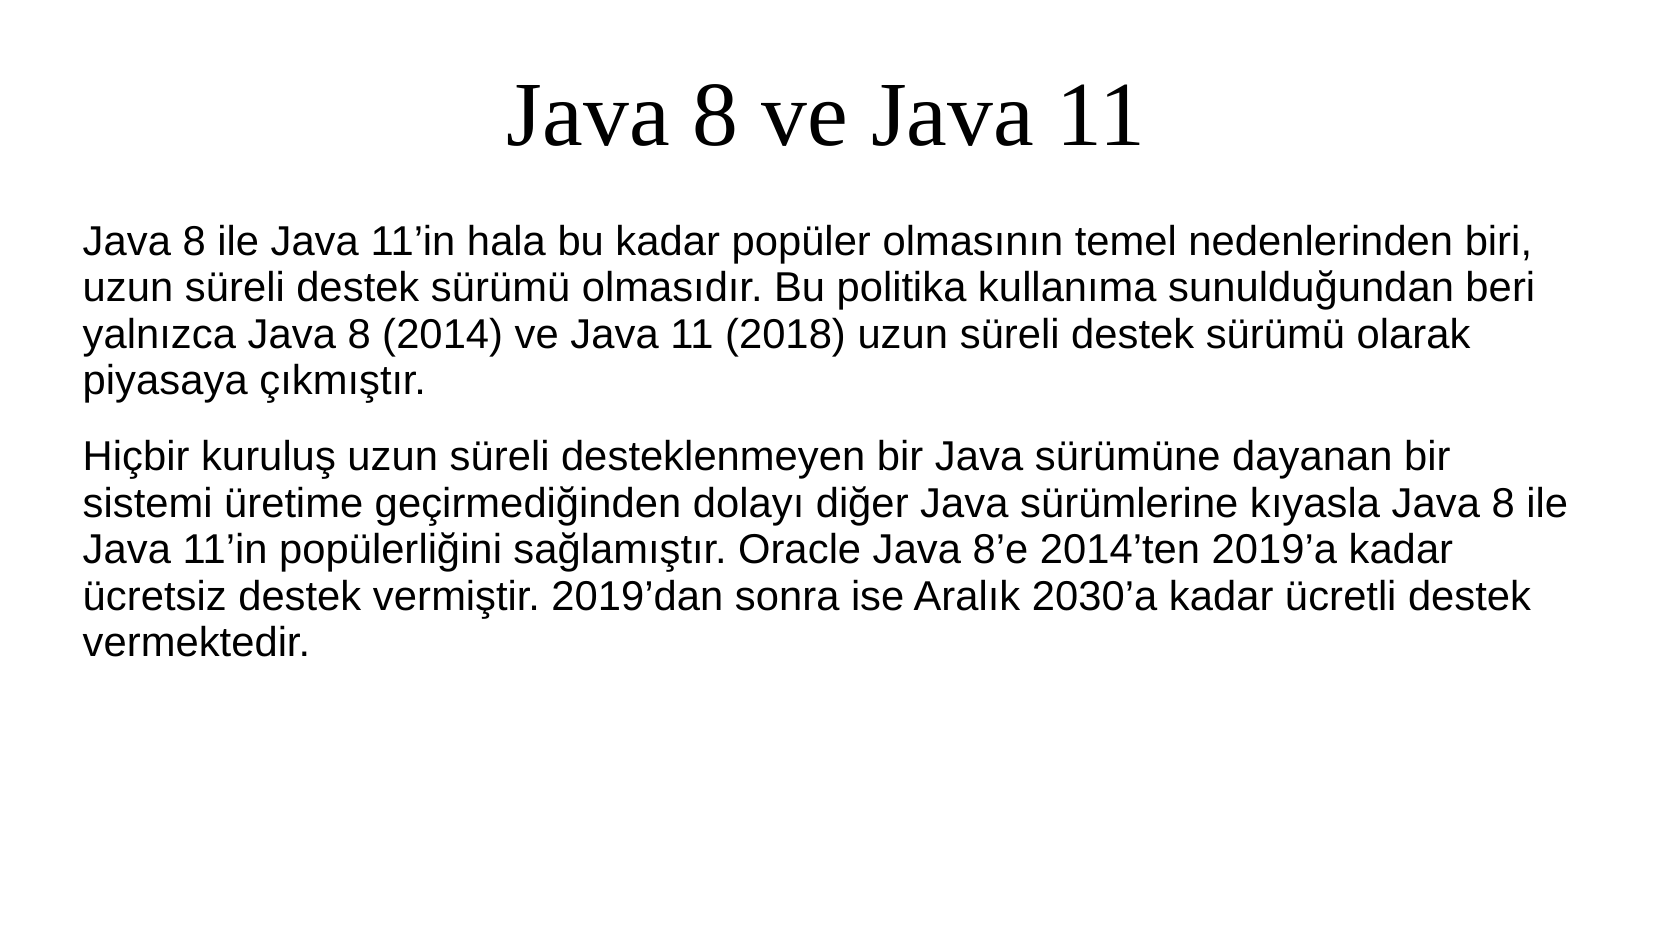

# Java 8 ve Java 11
Java 8 ile Java 11’in hala bu kadar popüler olmasının temel nedenlerinden biri, uzun süreli destek sürümü olmasıdır. Bu politika kullanıma sunulduğundan beri yalnızca Java 8 (2014) ve Java 11 (2018) uzun süreli destek sürümü olarak piyasaya çıkmıştır.
Hiçbir kuruluş uzun süreli desteklenmeyen bir Java sürümüne dayanan bir sistemi üretime geçirmediğinden dolayı diğer Java sürümlerine kıyasla Java 8 ile Java 11’in popülerliğini sağlamıştır. Oracle Java 8’e 2014’ten 2019’a kadar ücretsiz destek vermiştir. 2019’dan sonra ise Aralık 2030’a kadar ücretli destek vermektedir.